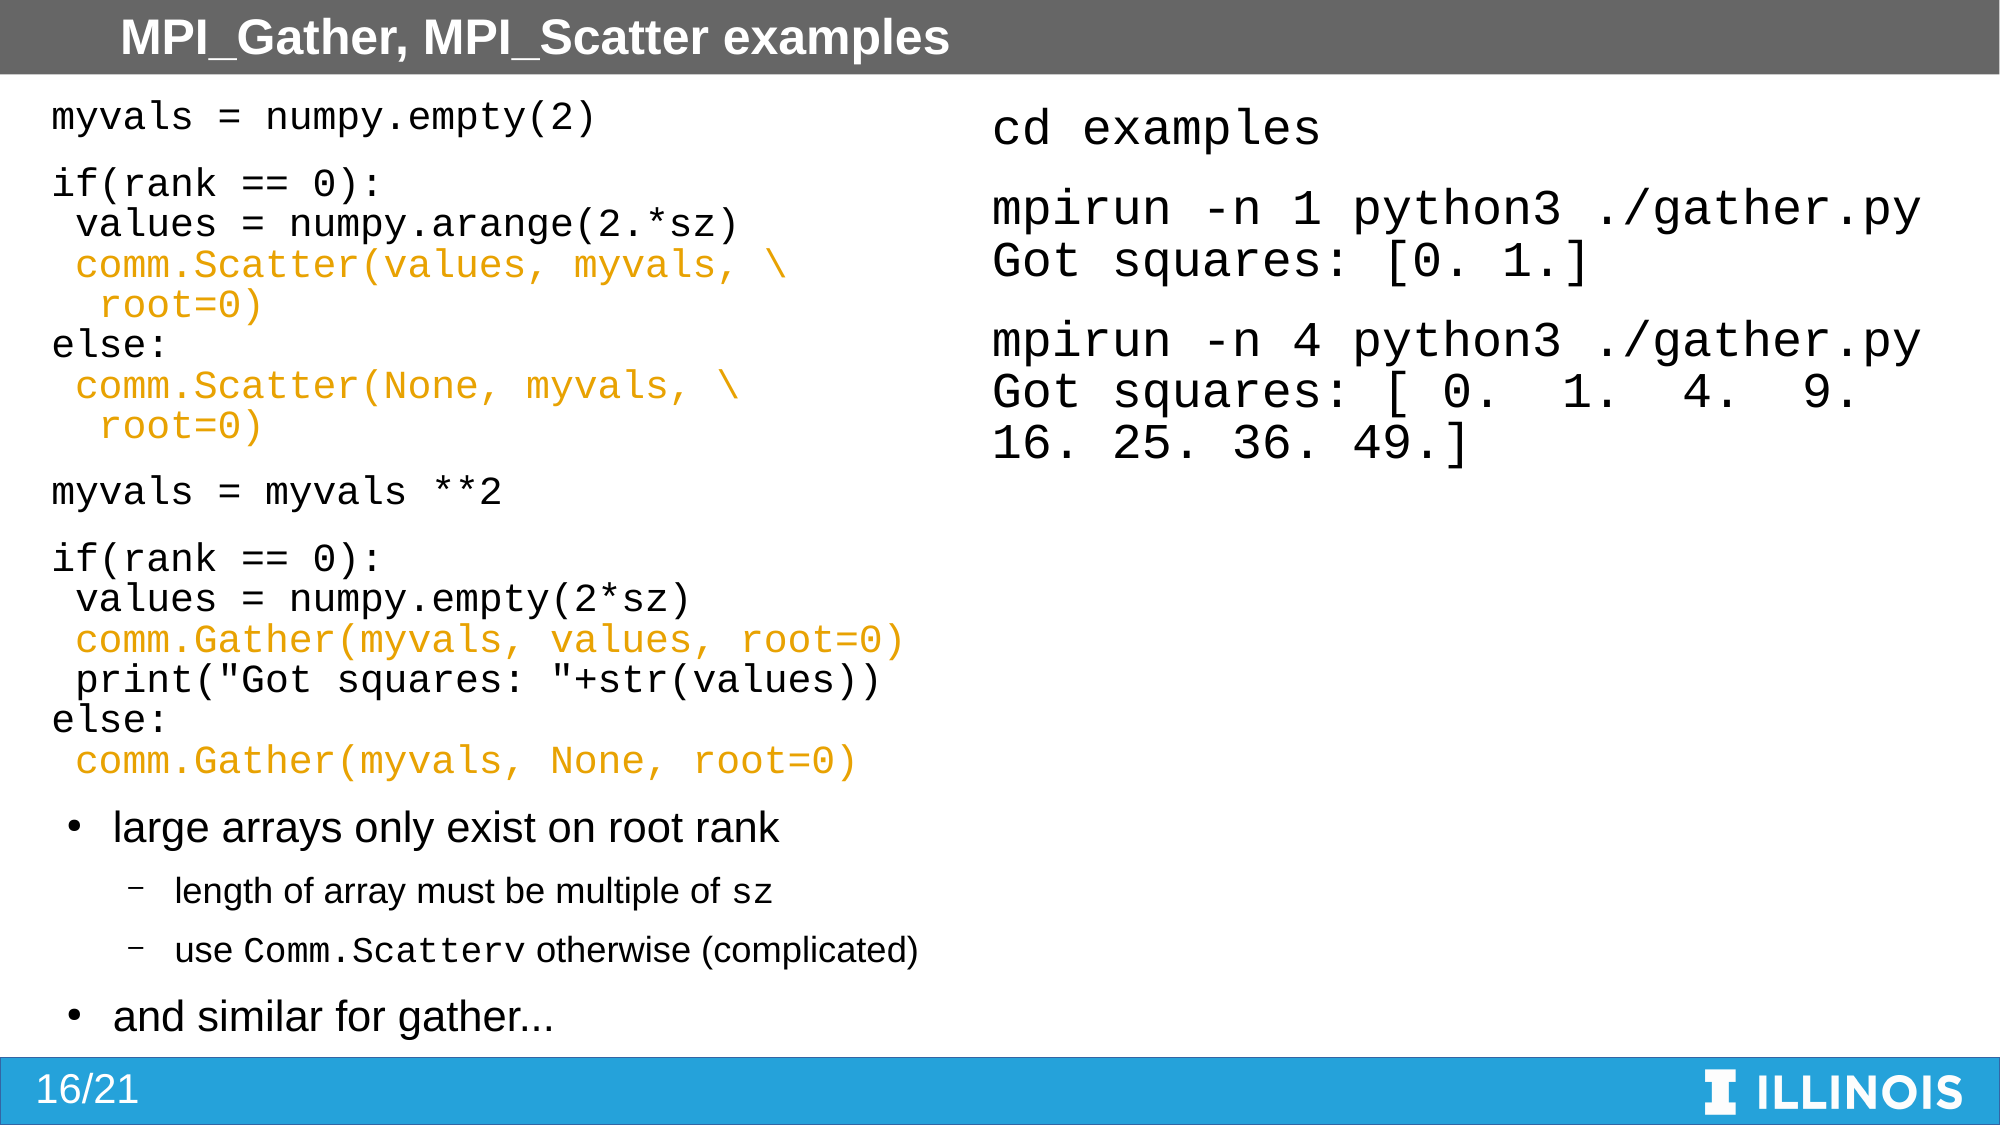

# MPI_Gather, MPI_Scatter examples
myvals = numpy.empty(2)
if(rank == 0):
 values = numpy.arange(2.*sz)
 comm.Scatter(values, myvals, \
 root=0)
else:
 comm.Scatter(None, myvals, \
 root=0)
myvals = myvals **2
if(rank == 0):
 values = numpy.empty(2*sz)
 comm.Gather(myvals, values, root=0)
 print("Got squares: "+str(values))
else:
 comm.Gather(myvals, None, root=0)
large arrays only exist on root rank
length of array must be multiple of sz
use Comm.Scatterv otherwise (complicated)
and similar for gather...
cd examples
mpirun -n 1 python3 ./gather.py
Got squares: [0. 1.]
mpirun -n 4 python3 ./gather.py
Got squares: [ 0. 1. 4. 9. 16. 25. 36. 49.]